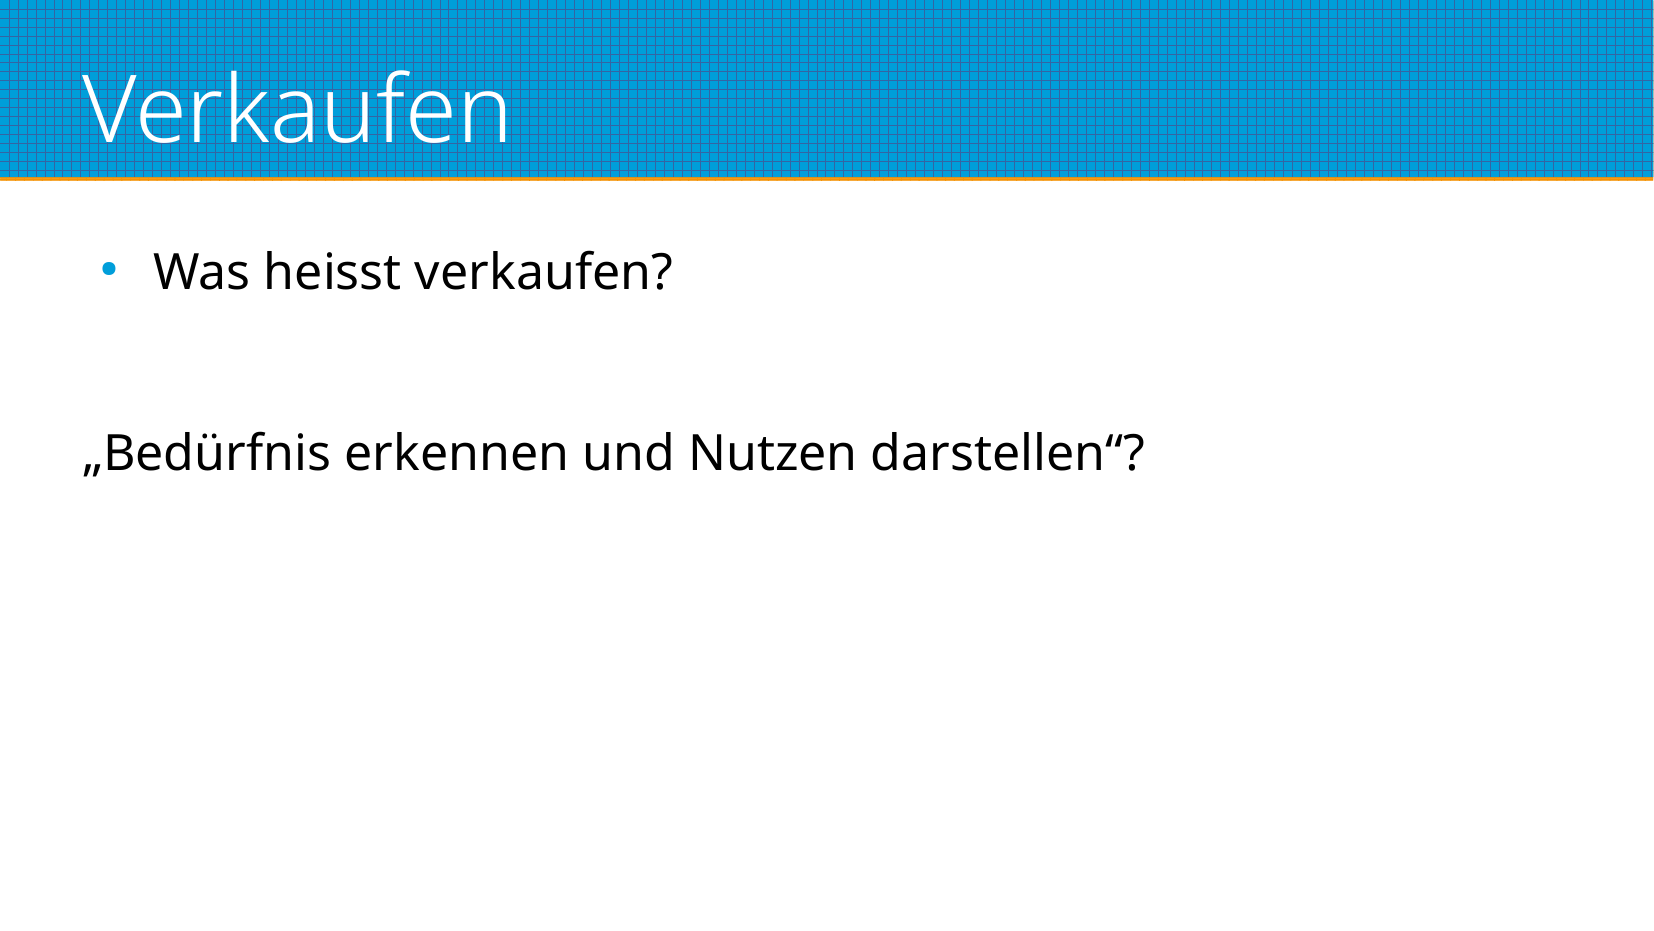

# Verkaufen
Was heisst verkaufen?
„Bedürfnis erkennen und Nutzen darstellen“?